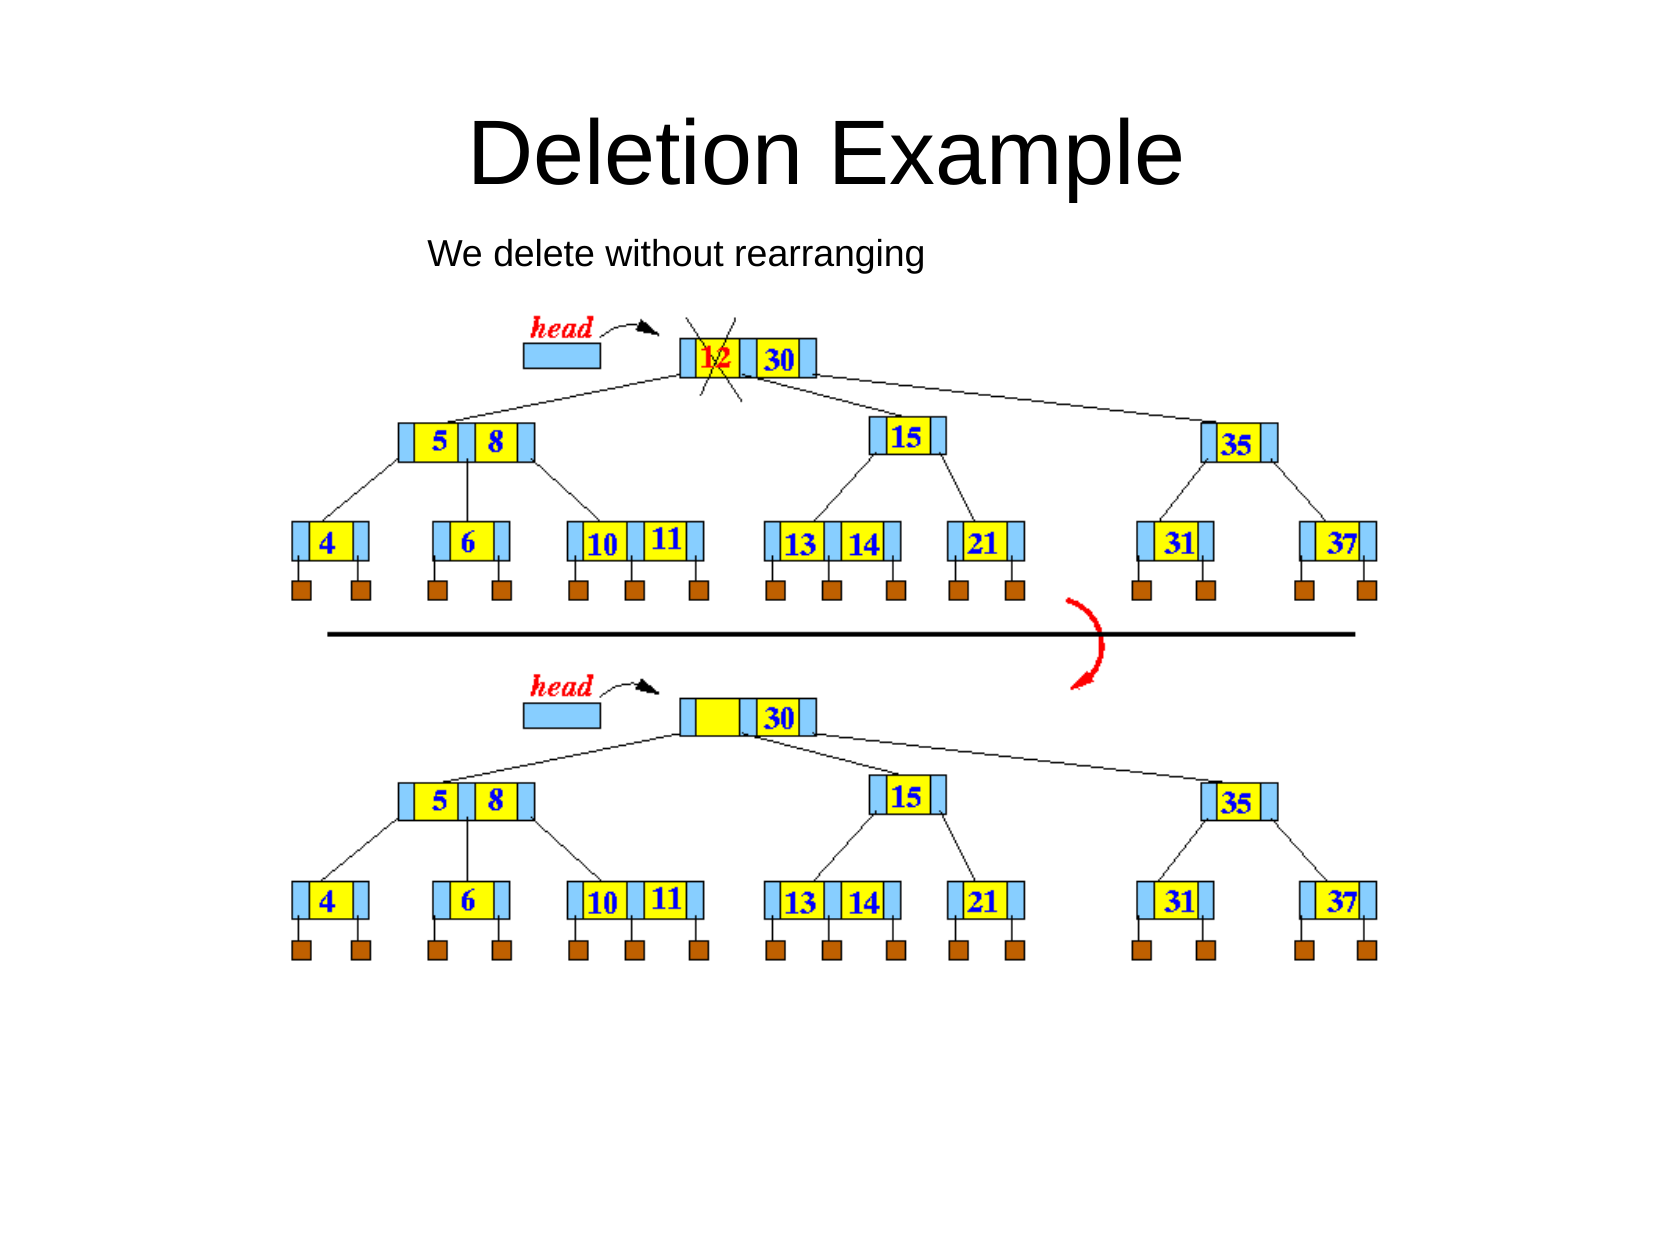

# Deletion Example
We delete without rearranging